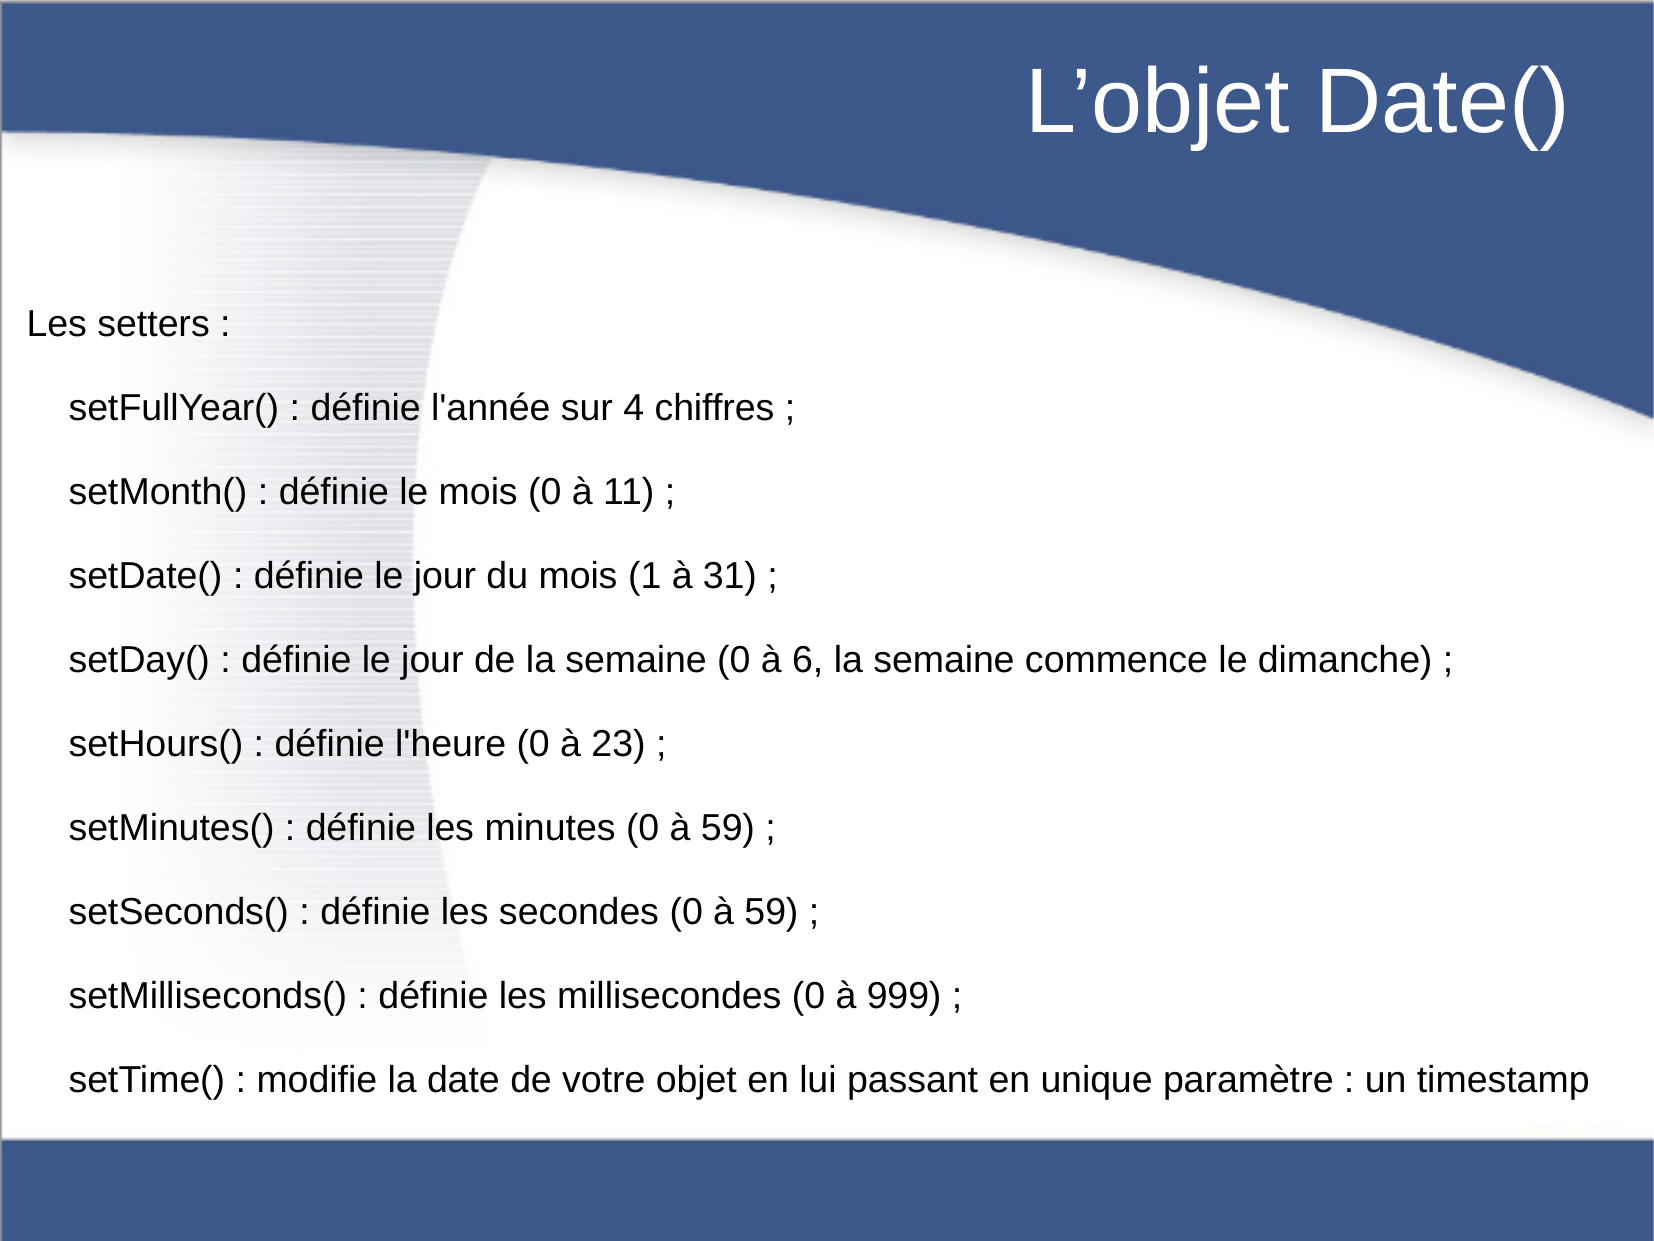

# L’objet Date()
Les setters :
 setFullYear() : définie l'année sur 4 chiffres ;
 setMonth() : définie le mois (0 à 11) ;
 setDate() : définie le jour du mois (1 à 31) ;
 setDay() : définie le jour de la semaine (0 à 6, la semaine commence le dimanche) ;
 setHours() : définie l'heure (0 à 23) ;
 setMinutes() : définie les minutes (0 à 59) ;
 setSeconds() : définie les secondes (0 à 59) ;
 setMilliseconds() : définie les millisecondes (0 à 999) ;
 setTime() : modifie la date de votre objet en lui passant en unique paramètre : un timestamp